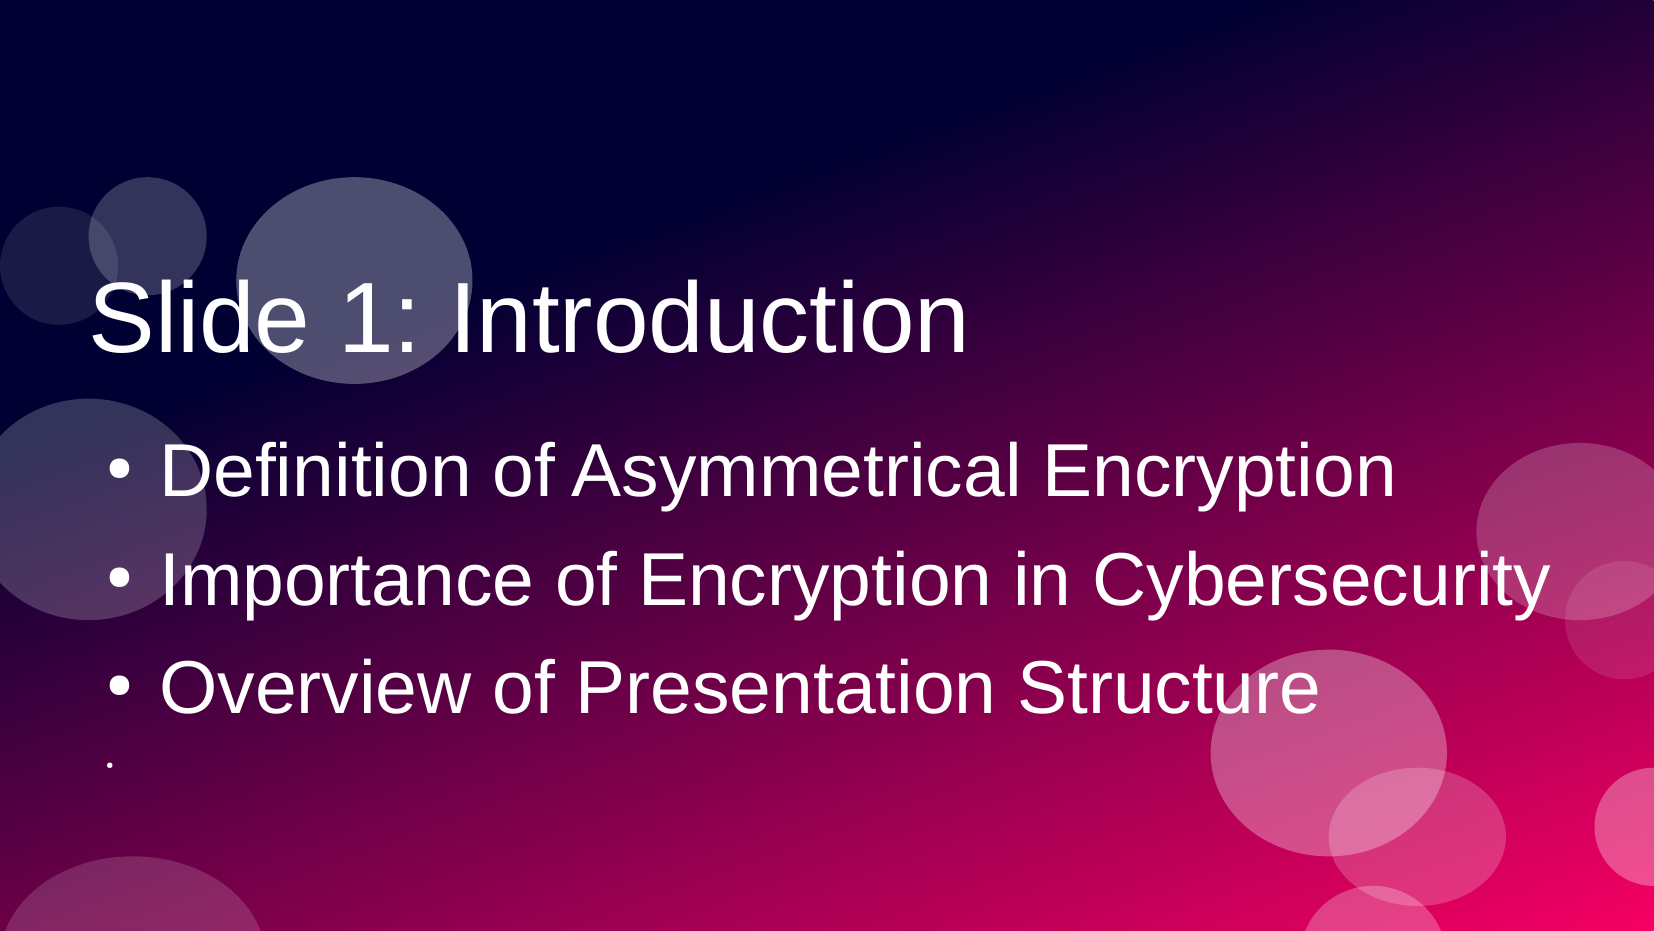

Slide 1: Introduction
# Definition of Asymmetrical Encryption
Importance of Encryption in Cybersecurity
Overview of Presentation Structure